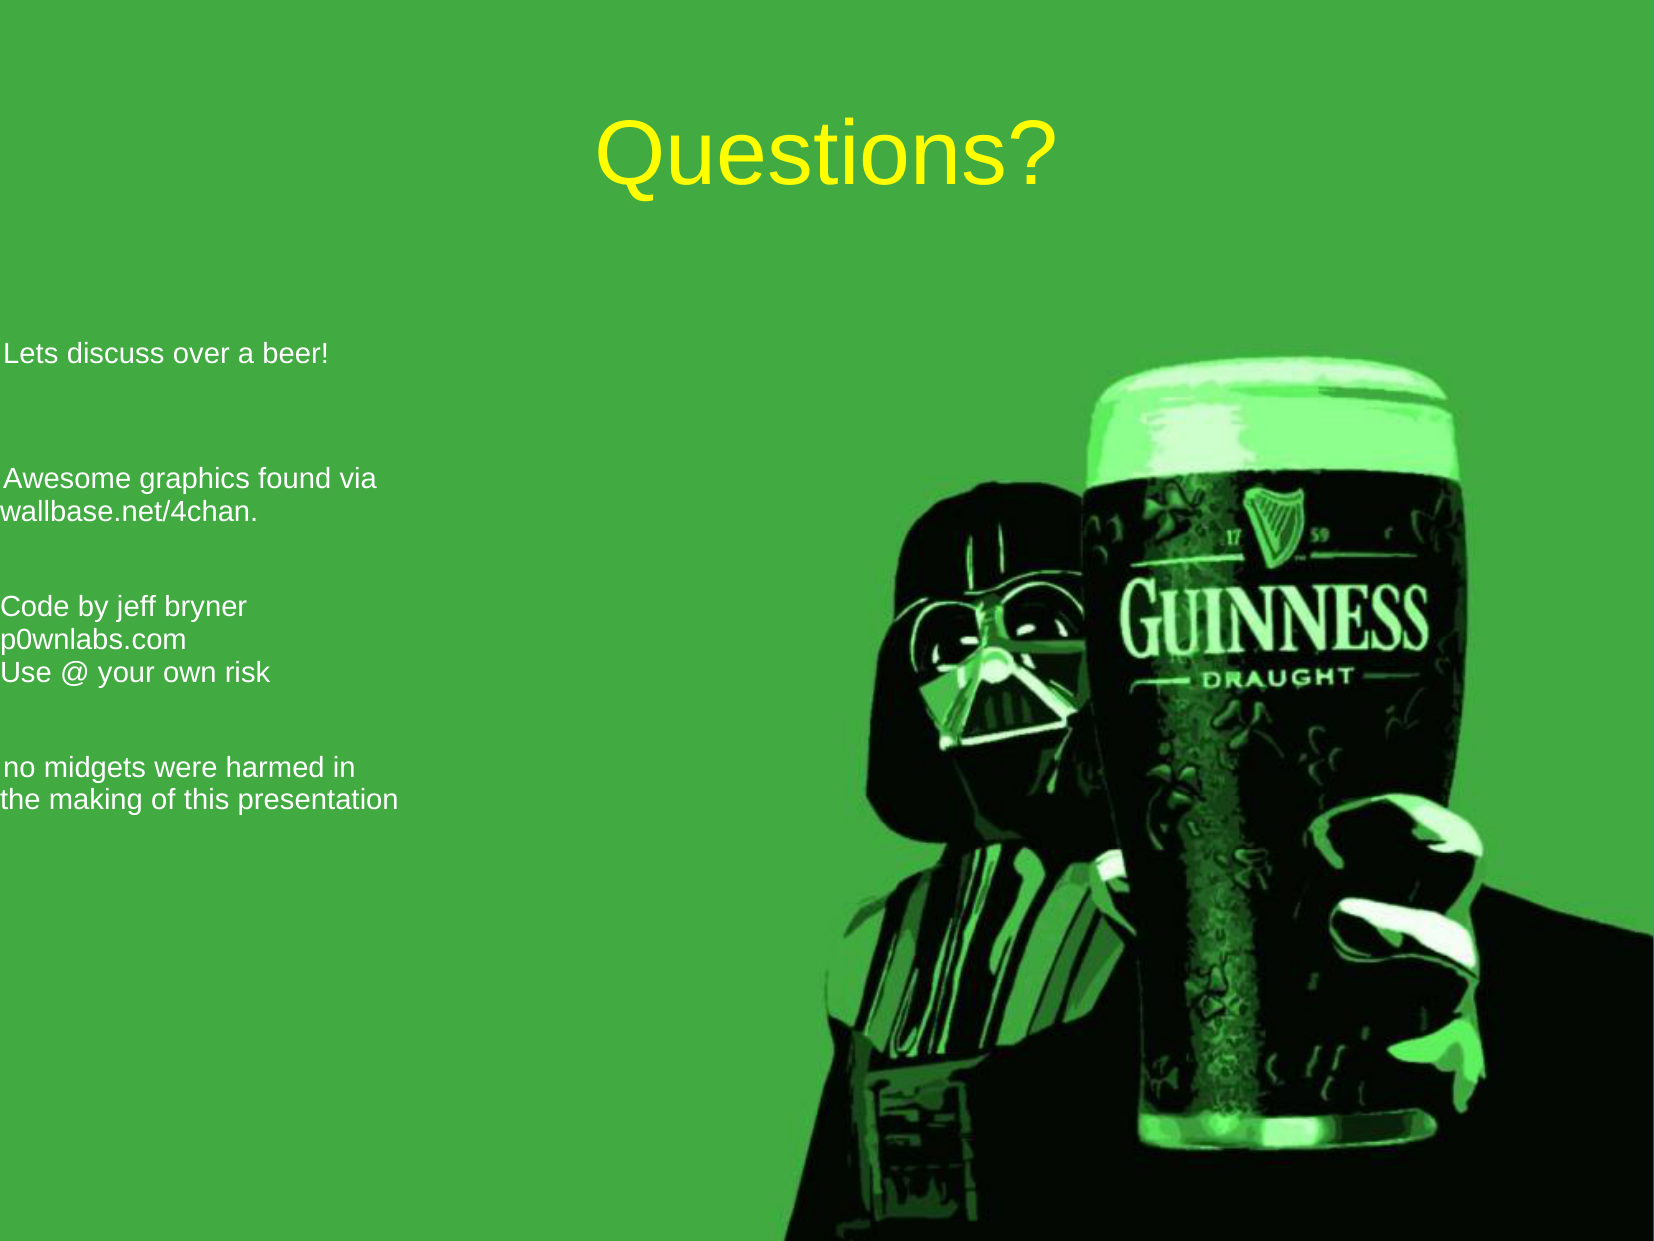

# Questions?
Lets discuss over a beer!
Awesome graphics found via wallbase.net/4chan.
Code by jeff bryner
p0wnlabs.com
Use @ your own risk
no midgets were harmed in
the making of this presentation